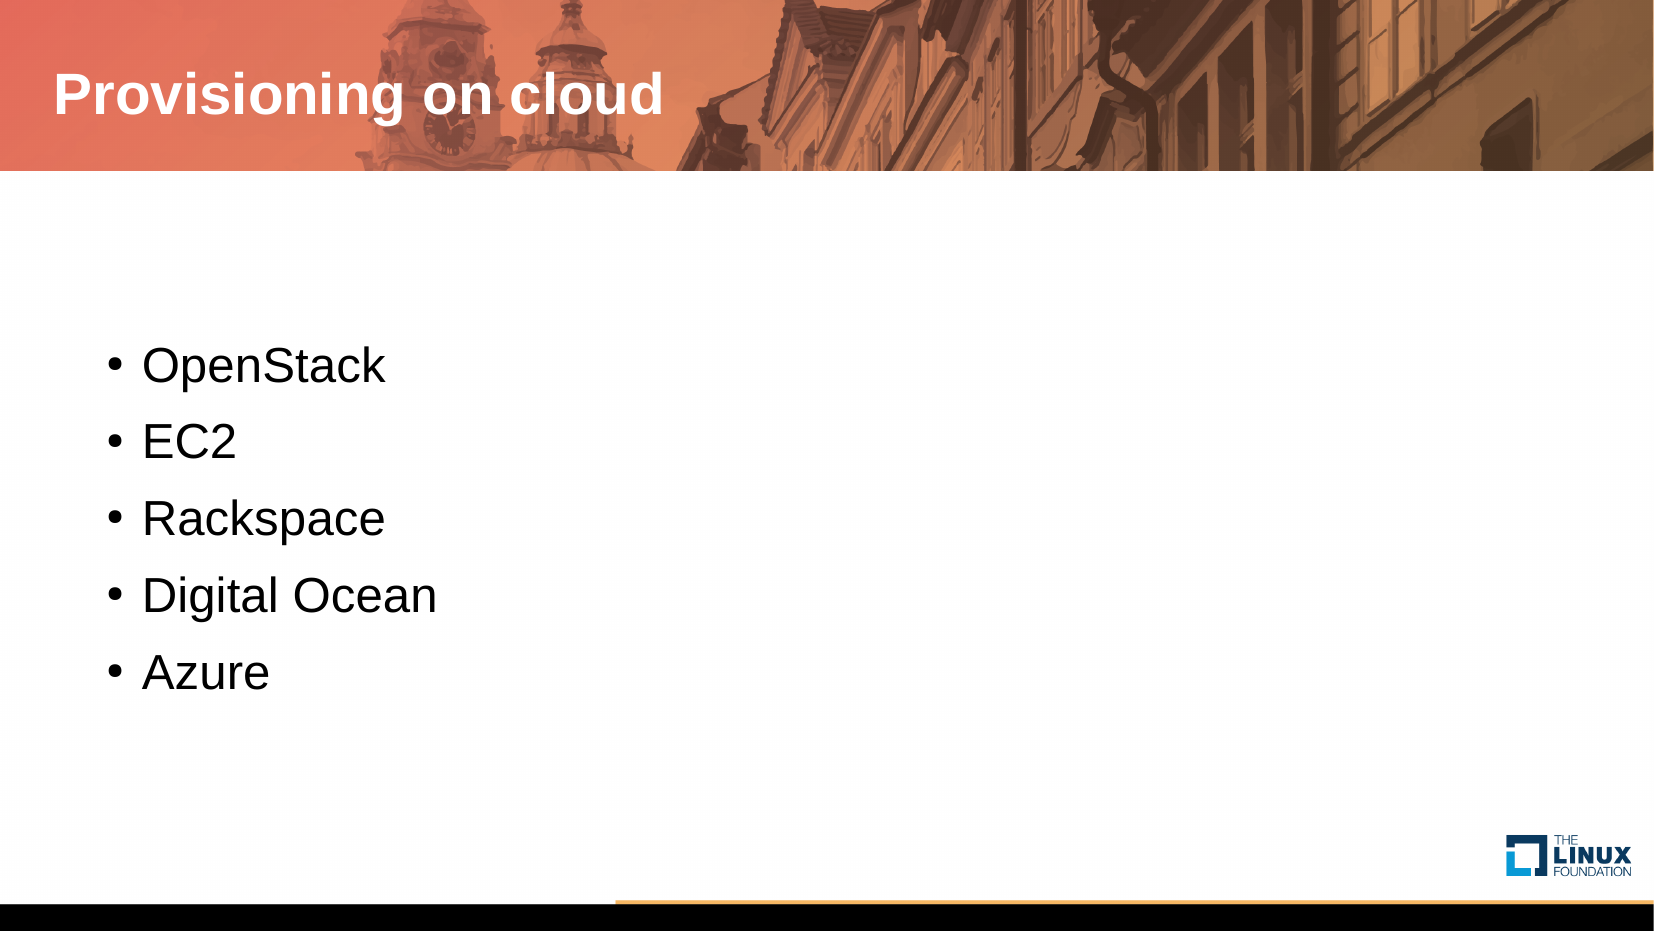

# Provisioning on cloud
OpenStack
EC2
Rackspace
Digital Ocean
Azure